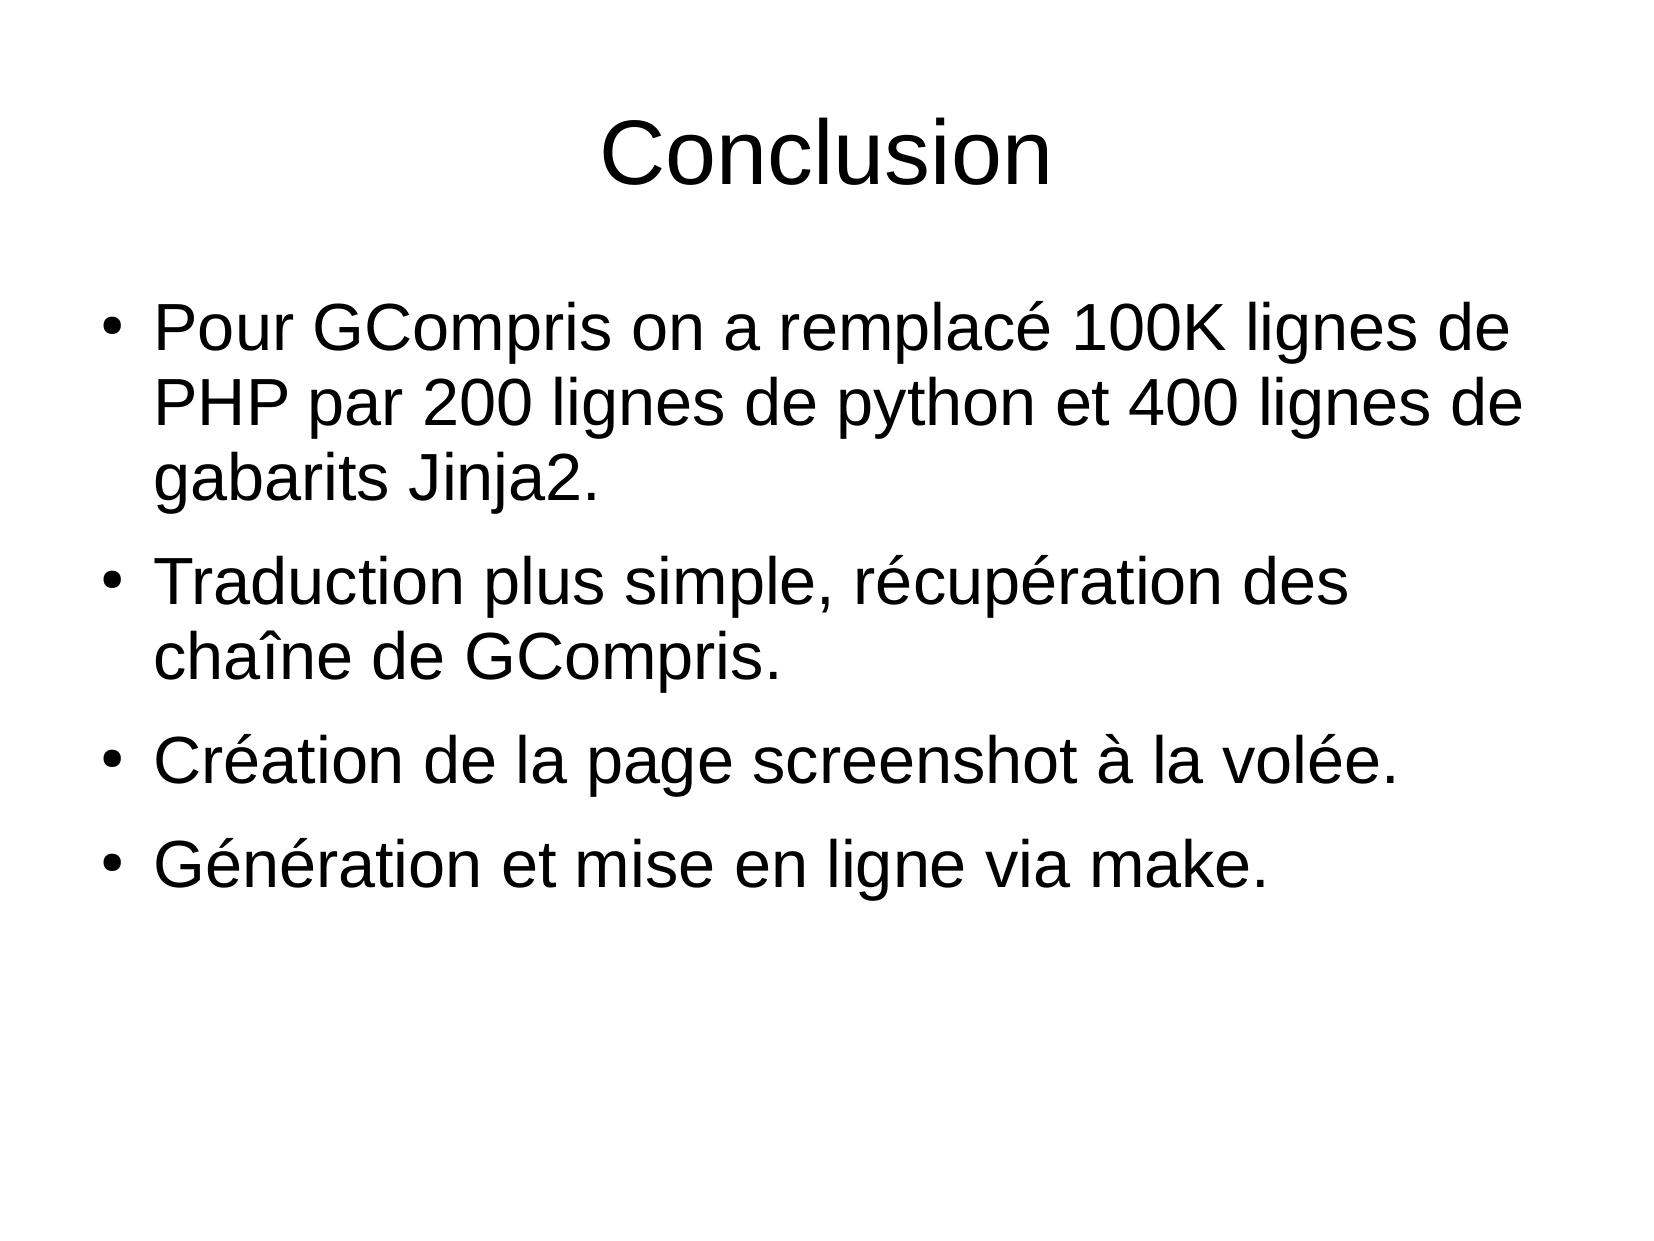

# Conclusion
Pour GCompris on a remplacé 100K lignes de PHP par 200 lignes de python et 400 lignes de gabarits Jinja2.
Traduction plus simple, récupération des chaîne de GCompris.
Création de la page screenshot à la volée.
Génération et mise en ligne via make.